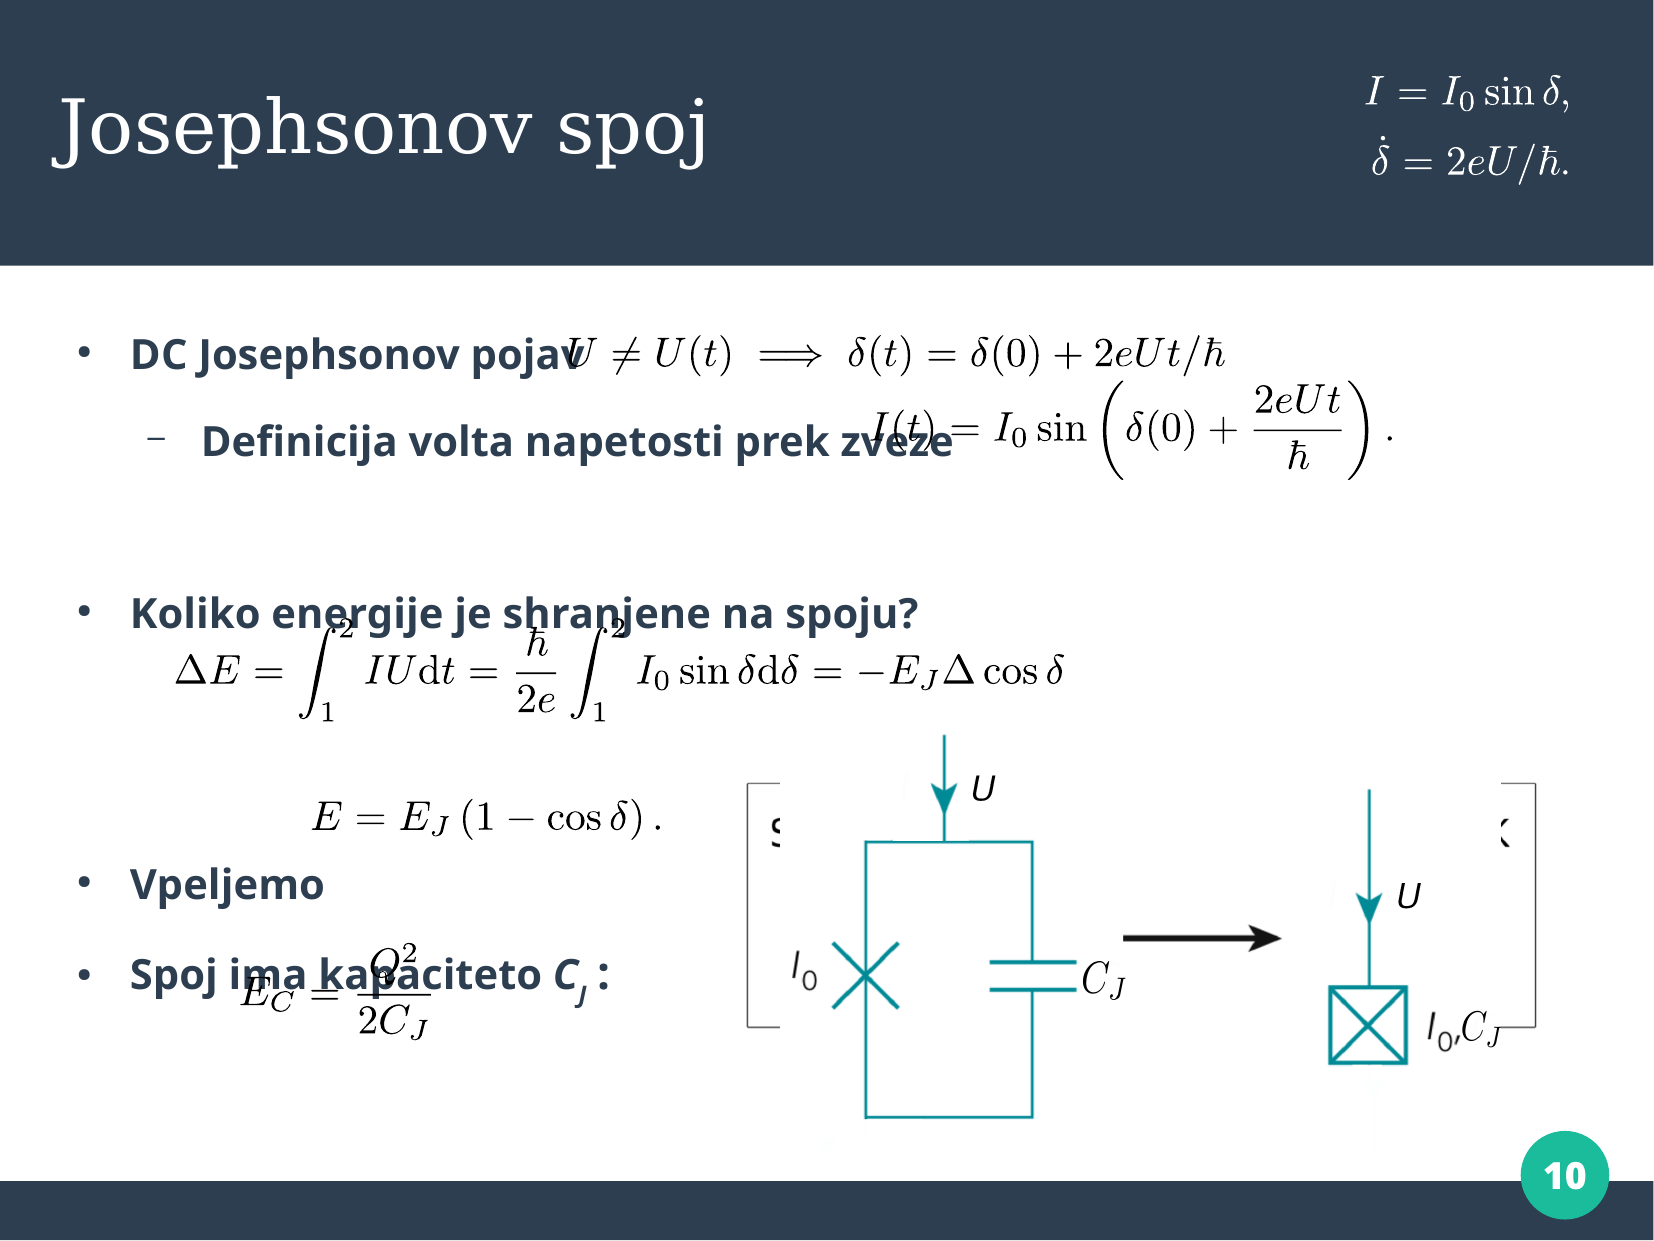

# Josephsonov spoj
DC Josephsonov pojav
Definicija volta napetosti prek zveze
Koliko energije je shranjene na spoju?
Vpeljemo
Spoj ima kapaciteto CJ :
10